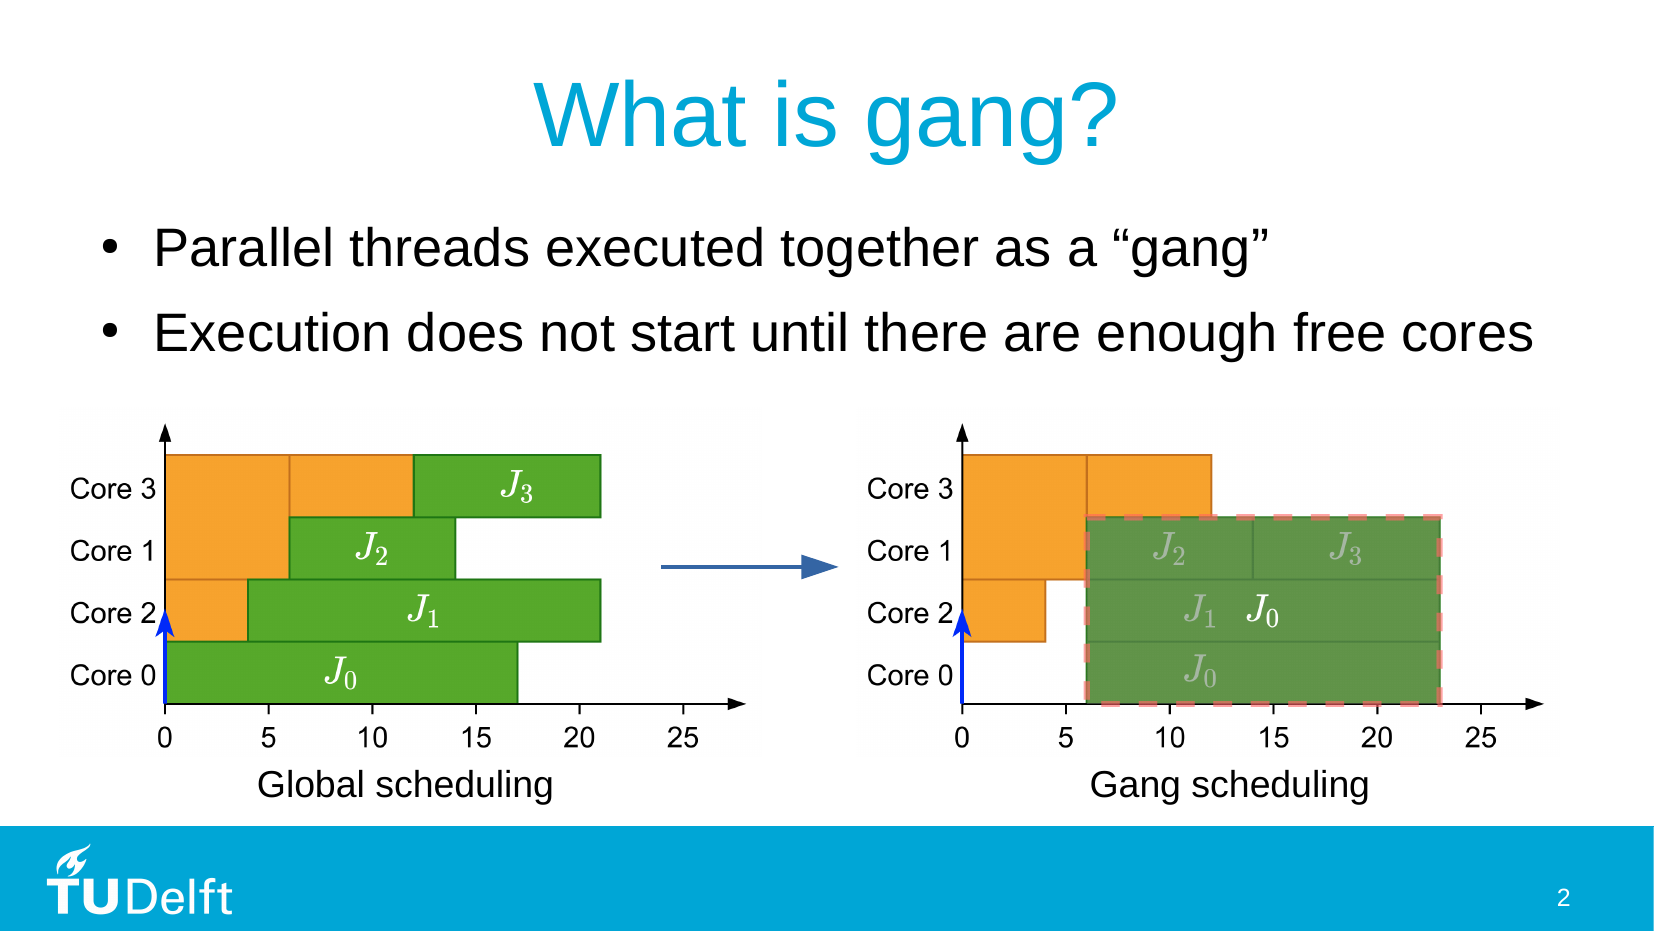

# What is gang?
Parallel threads executed together as a “gang”
Execution does not start until there are enough free cores
Global scheduling
Gang scheduling
2